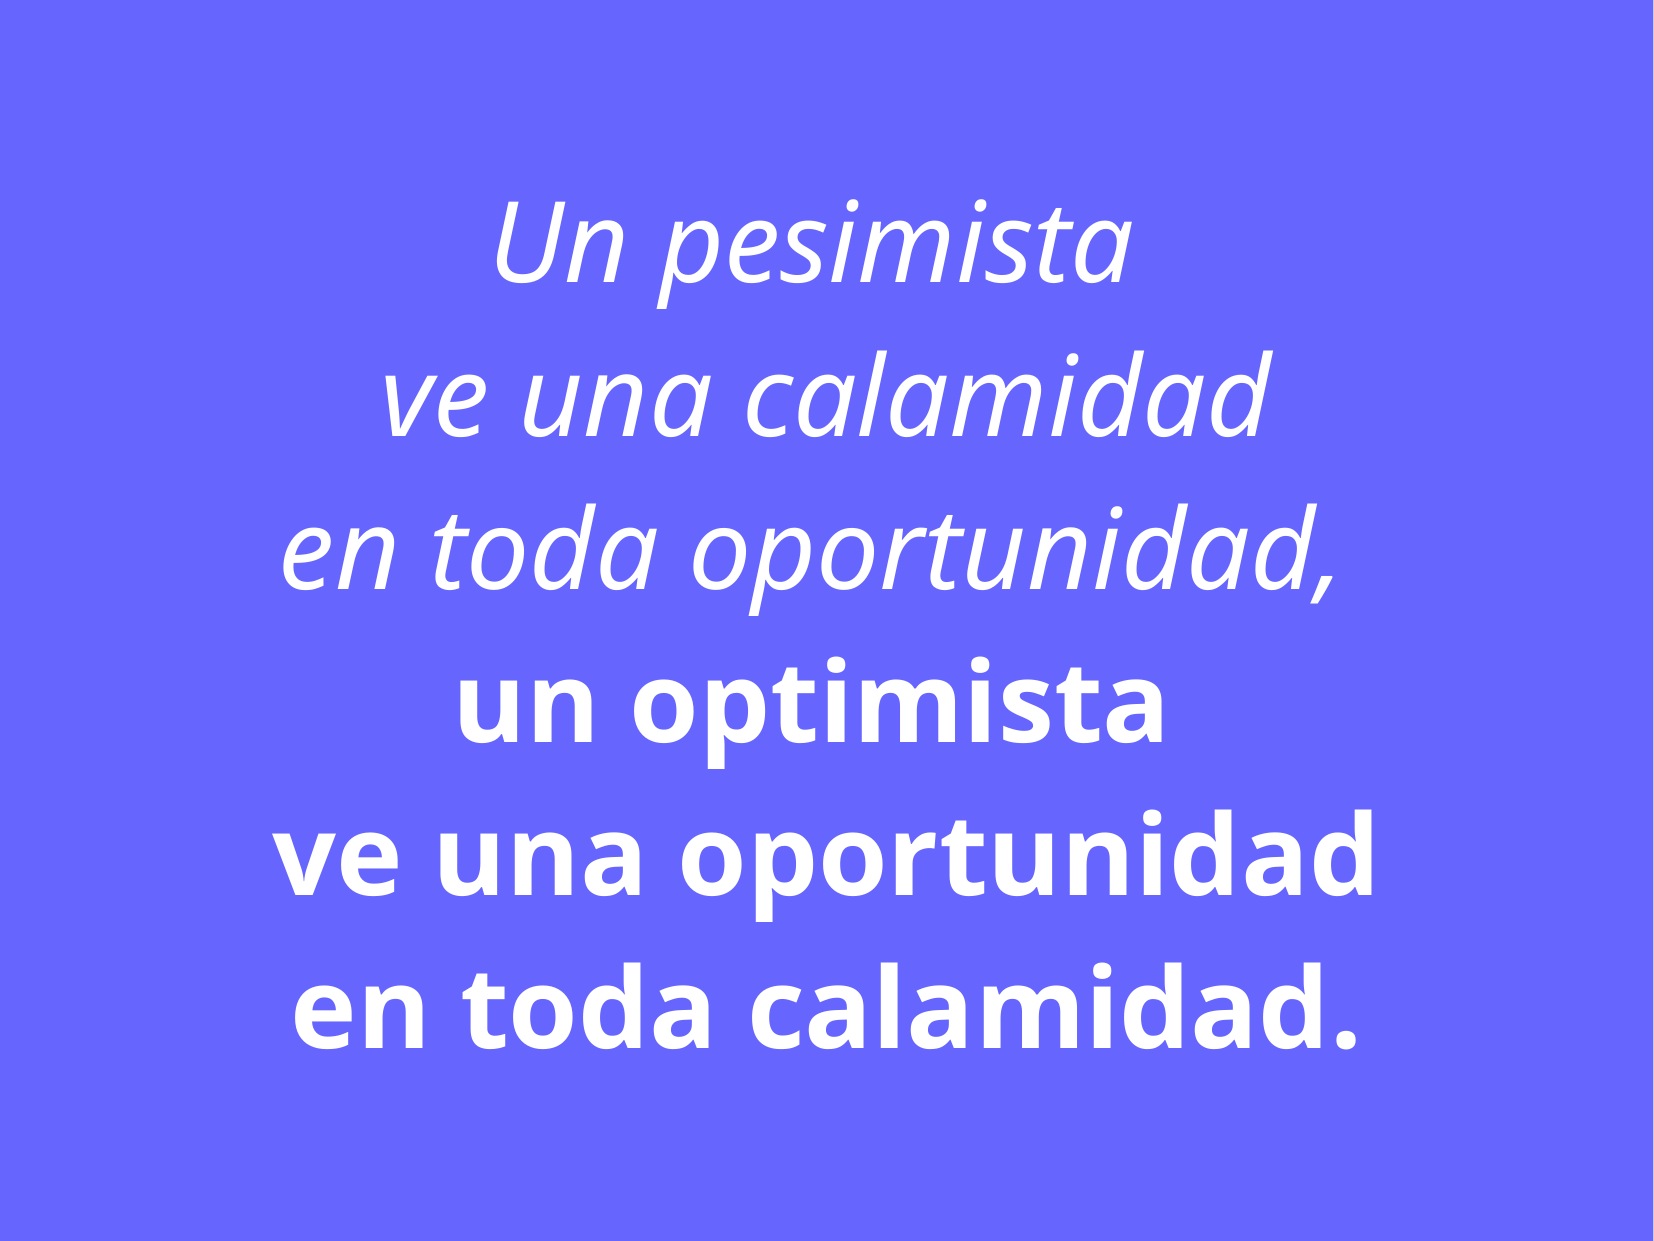

# Un pesimista ve una calamidad en toda oportunidad, un optimista ve una oportunidad en toda calamidad.